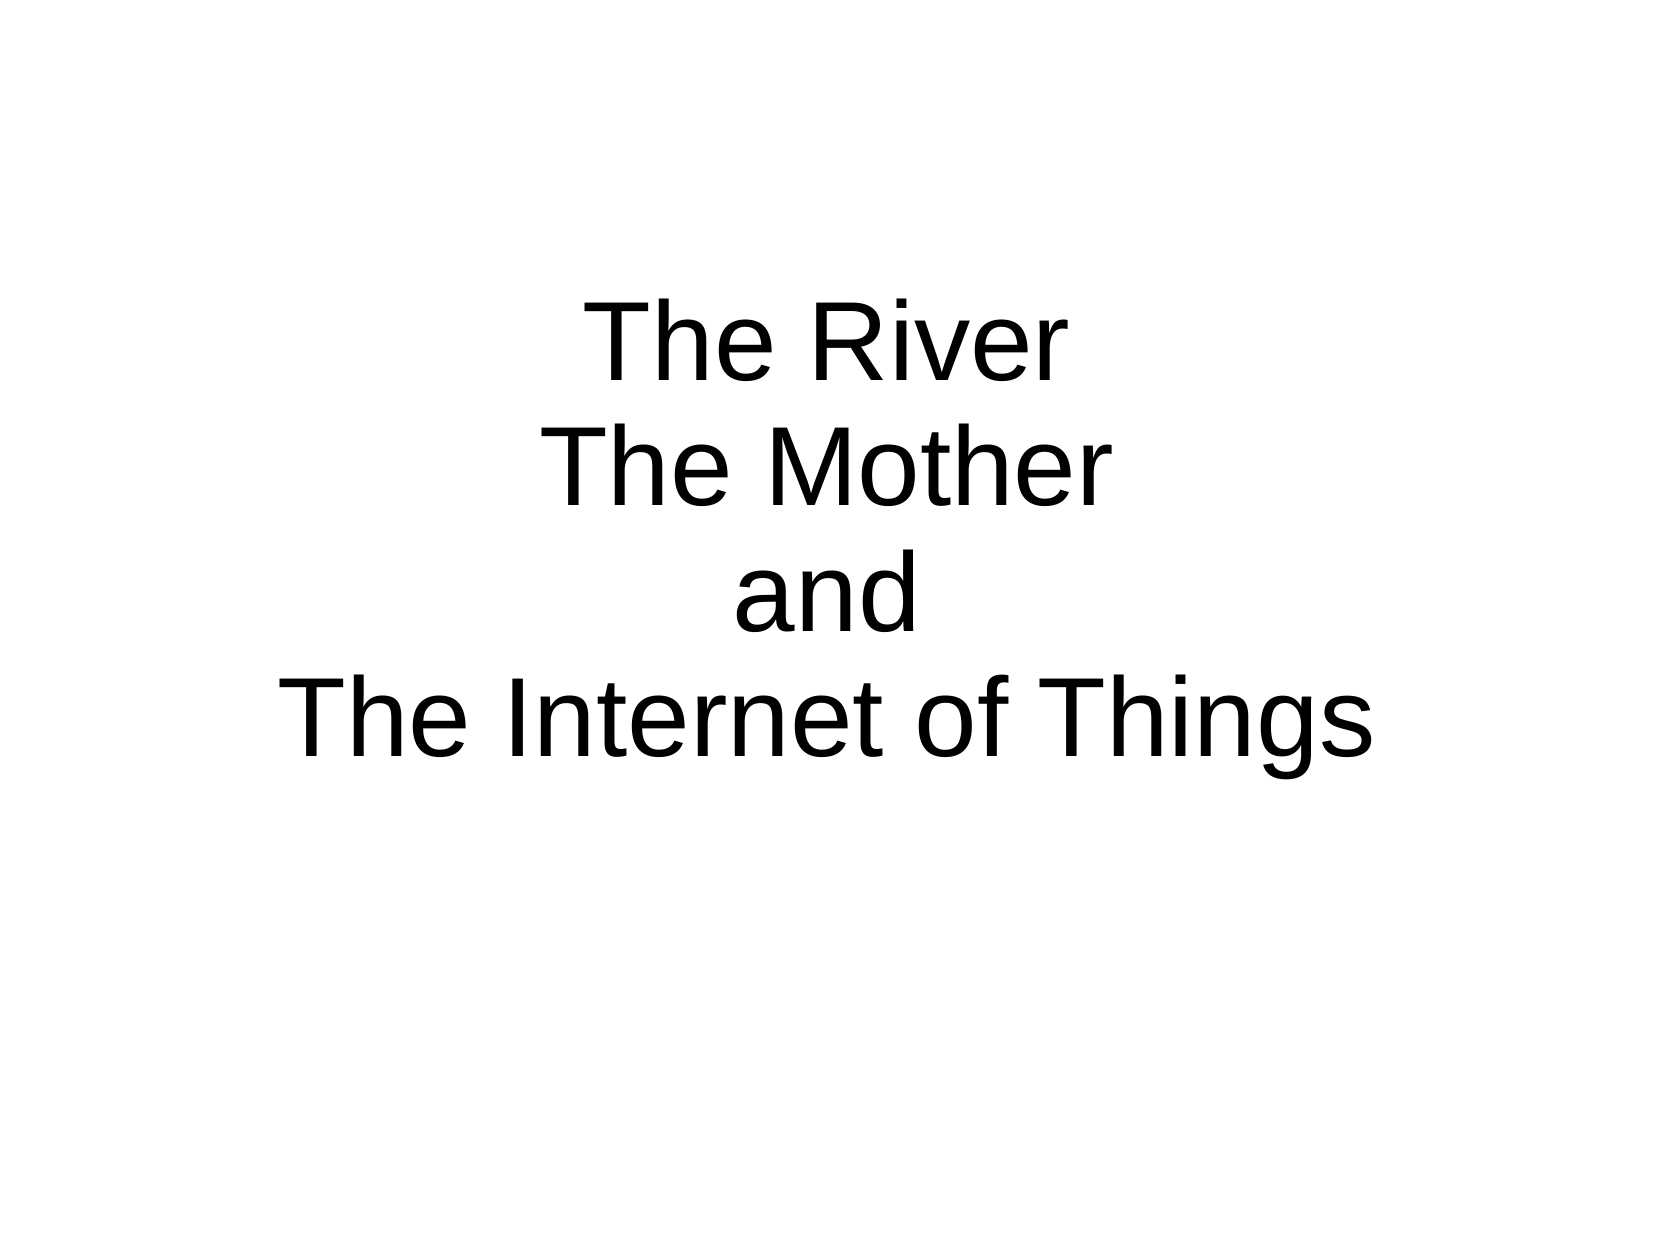

# The River
The Mother
and
The Internet of Things